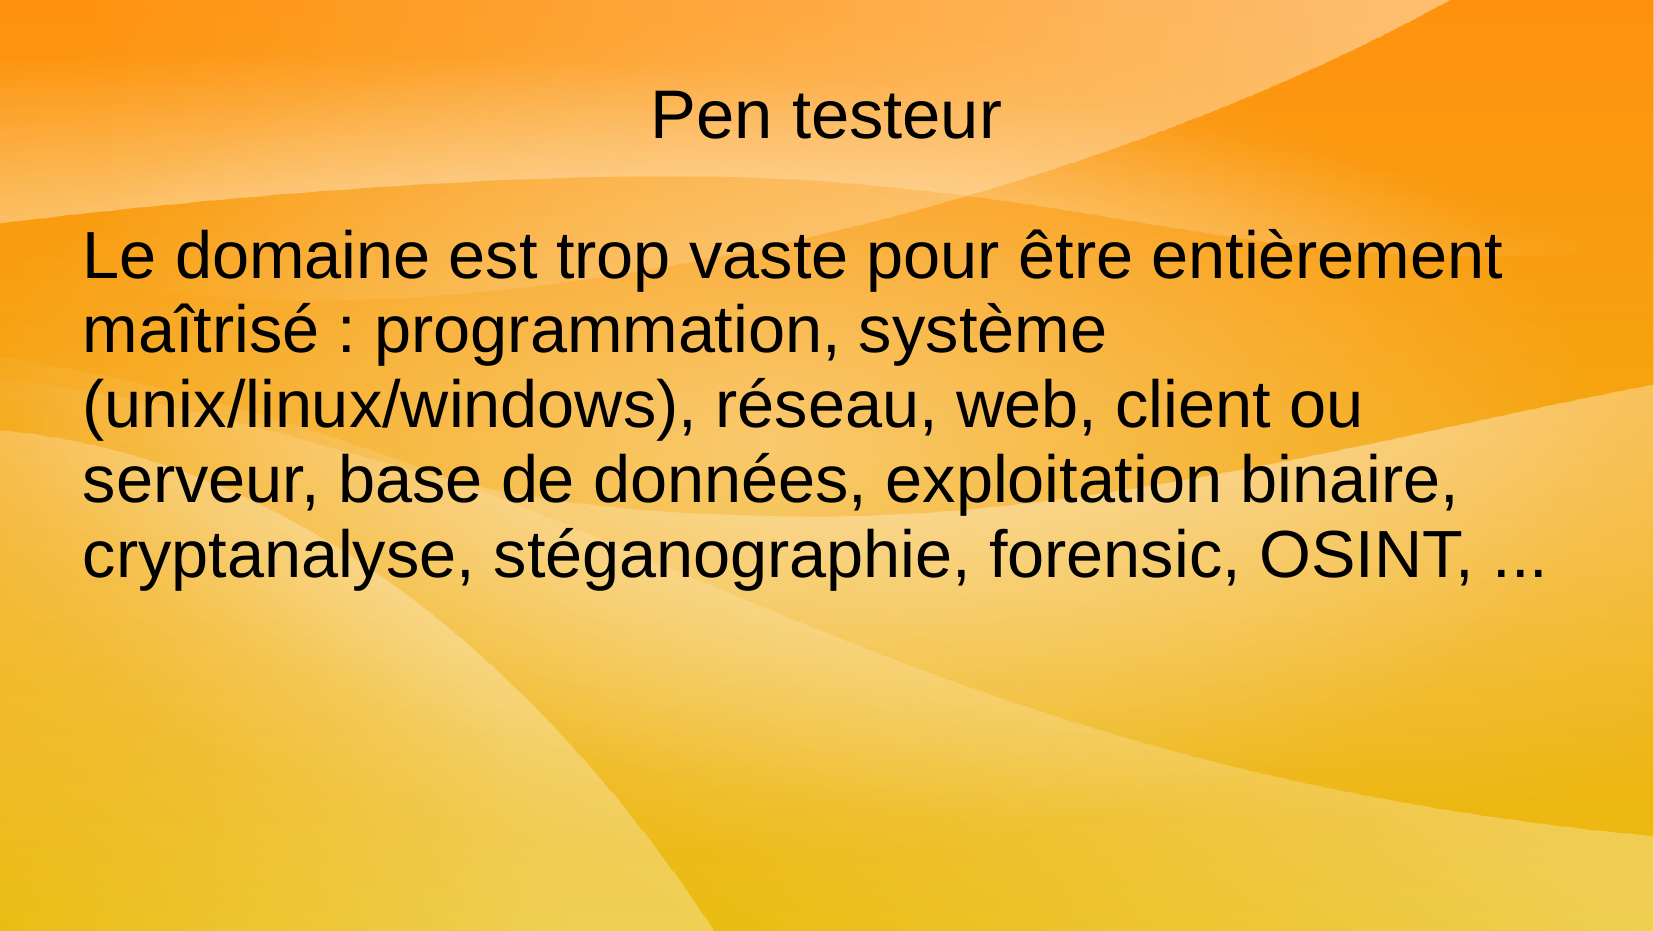

# Pen testeur
Le domaine est trop vaste pour être entièrement maîtrisé : programmation, système (unix/linux/windows), réseau, web, client ou serveur, base de données, exploitation binaire,
cryptanalyse, stéganographie, forensic, OSINT, ...